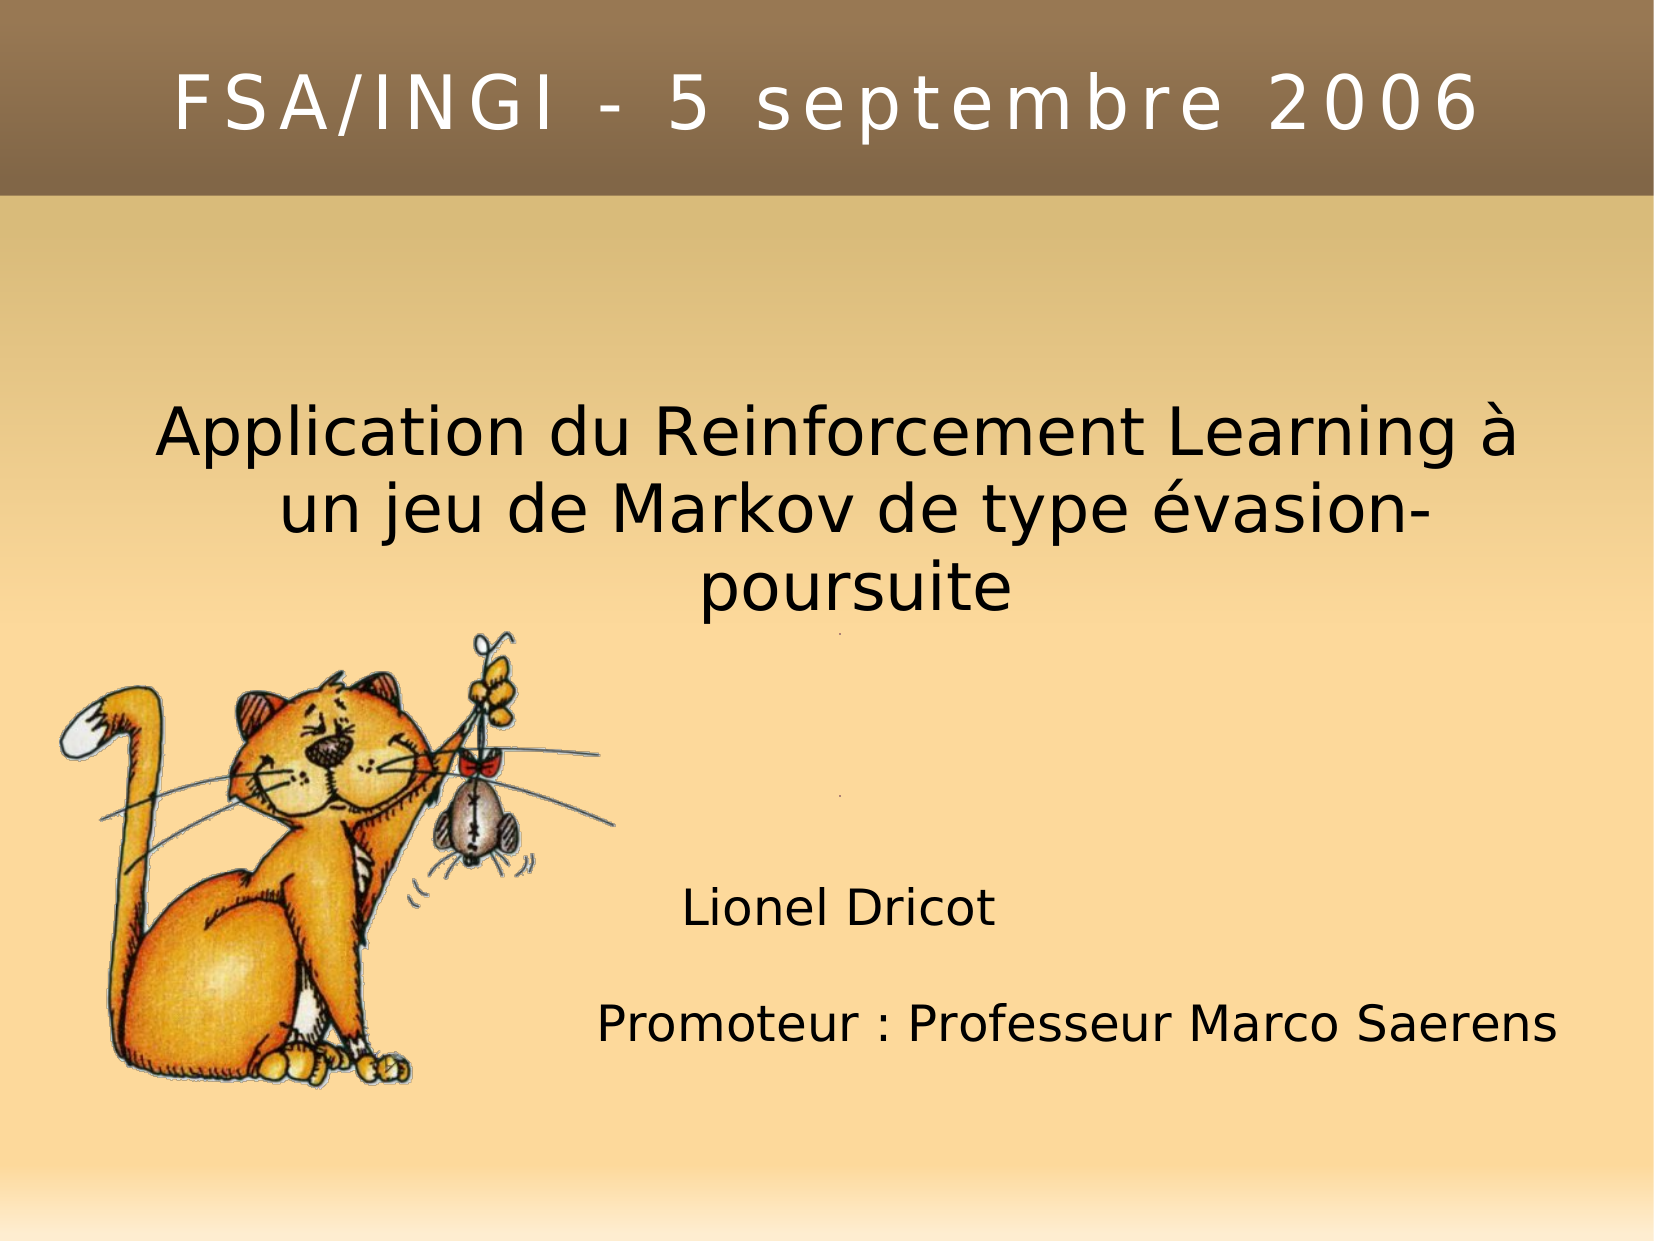

# FSA/INGI - 5 septembre 2006
Application du Reinforcement Learning à un jeu de Markov de type évasion-poursuite
Lionel Dricot
						Promoteur : Professeur Marco Saerens